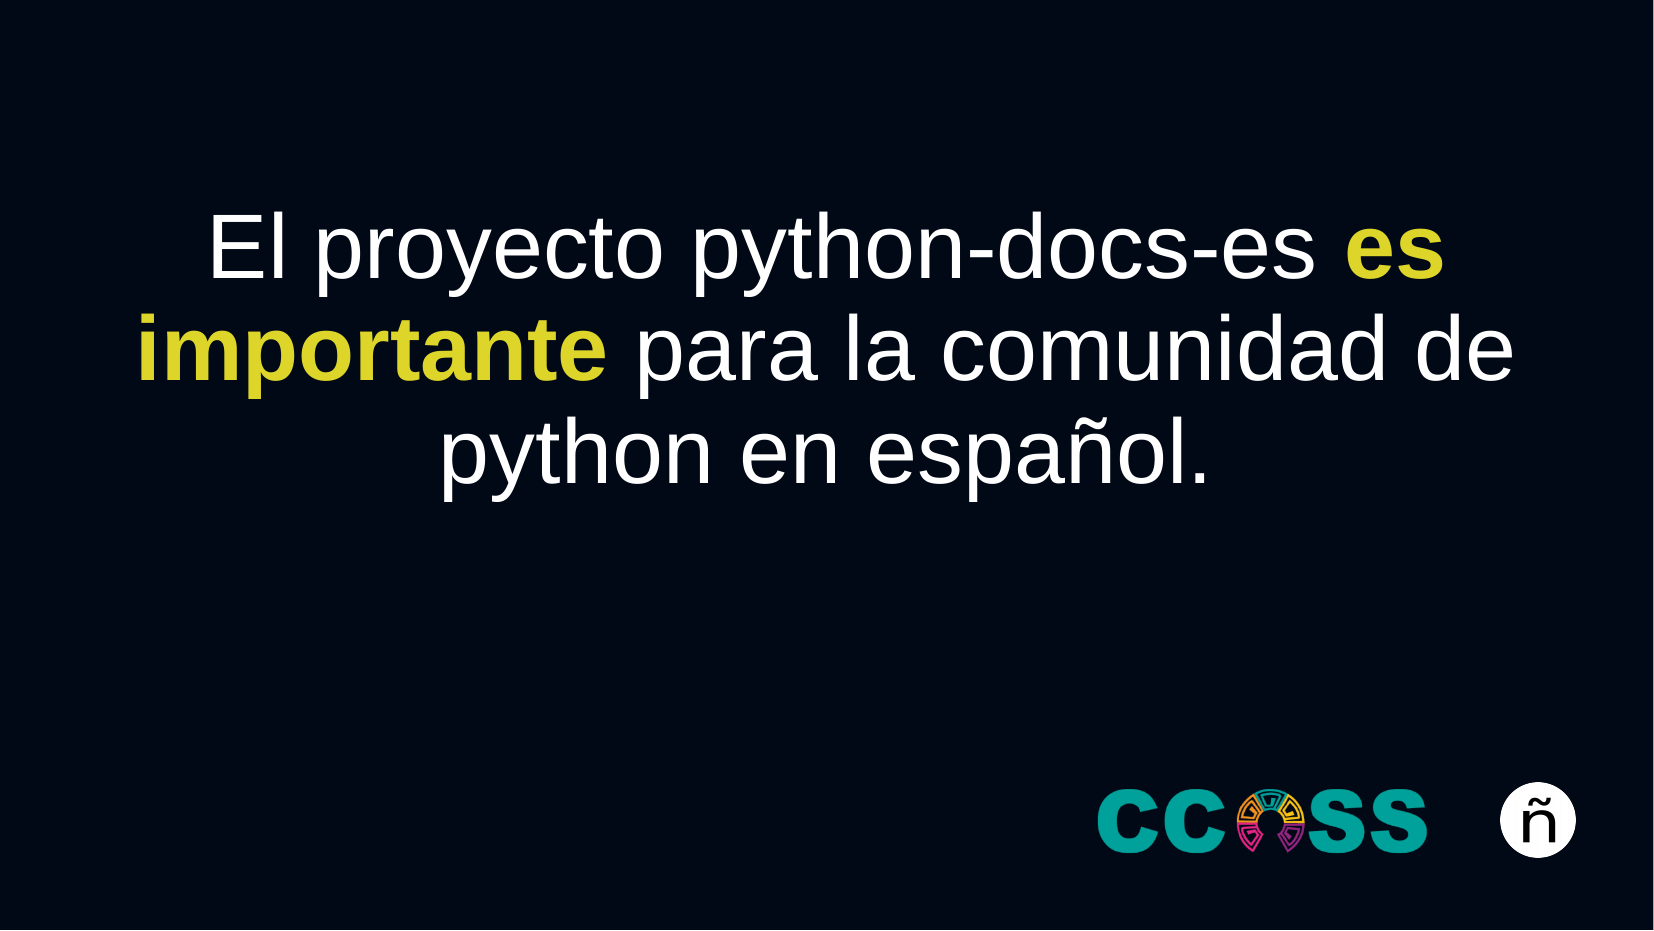

# El proyecto python-docs-es es importante para la comunidad de python en español.